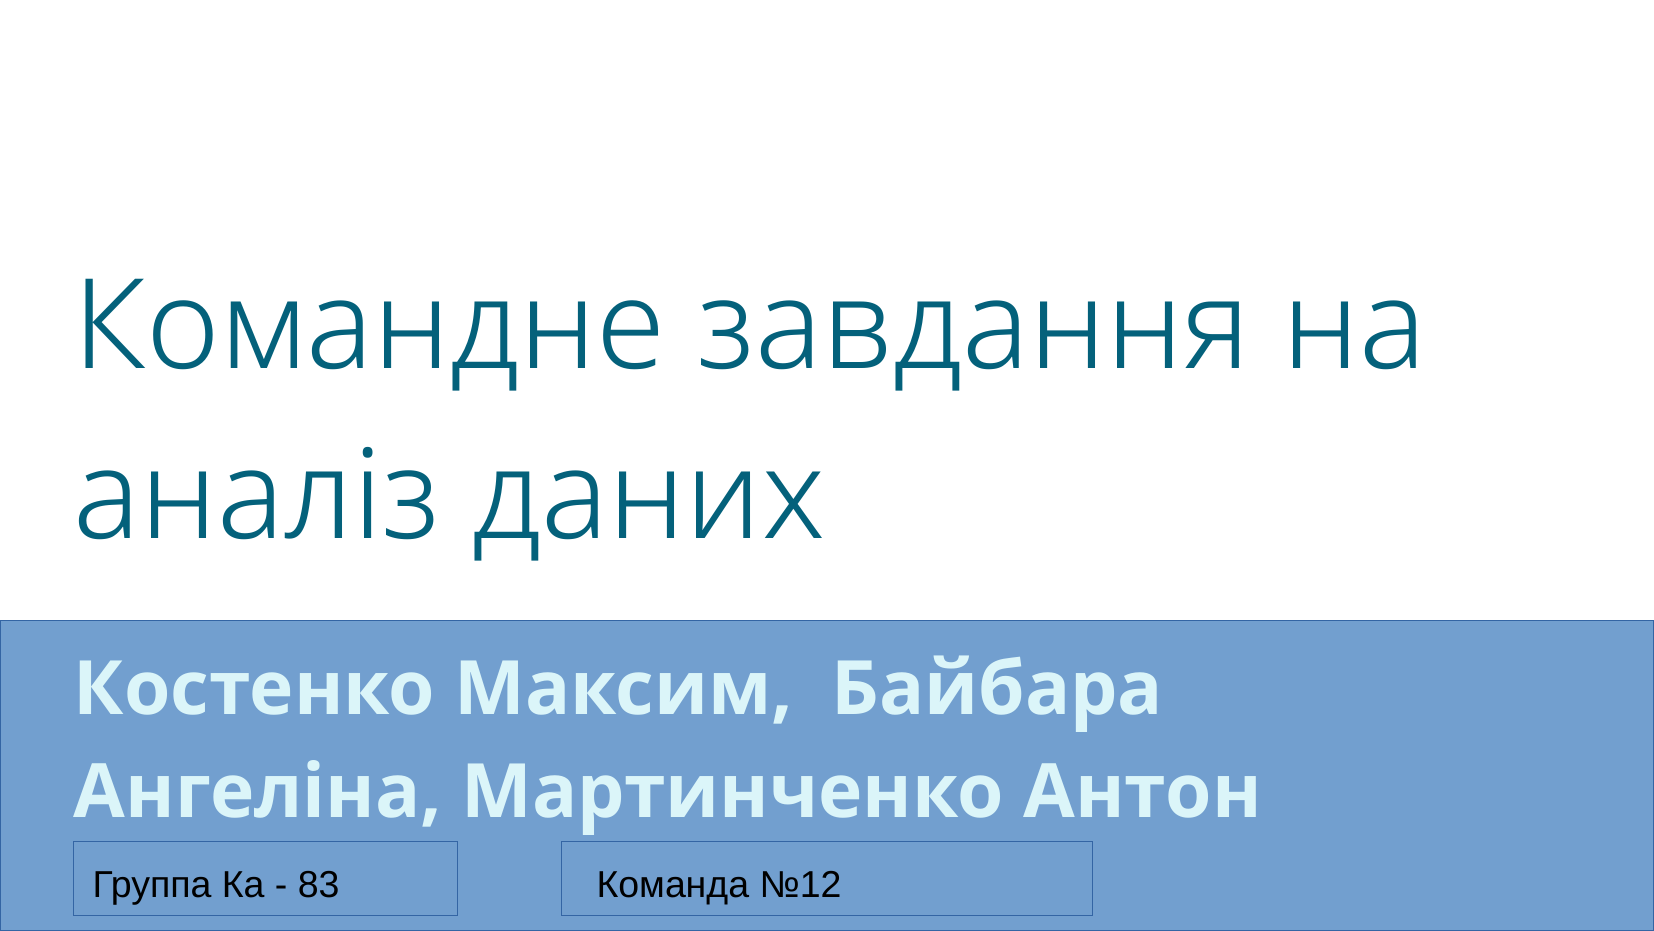

# Командне завдання на аналіз даних
Костенко Максим, Байбара Ангеліна, Мартинченко Антон
Группа Ка - 83
Команда №12